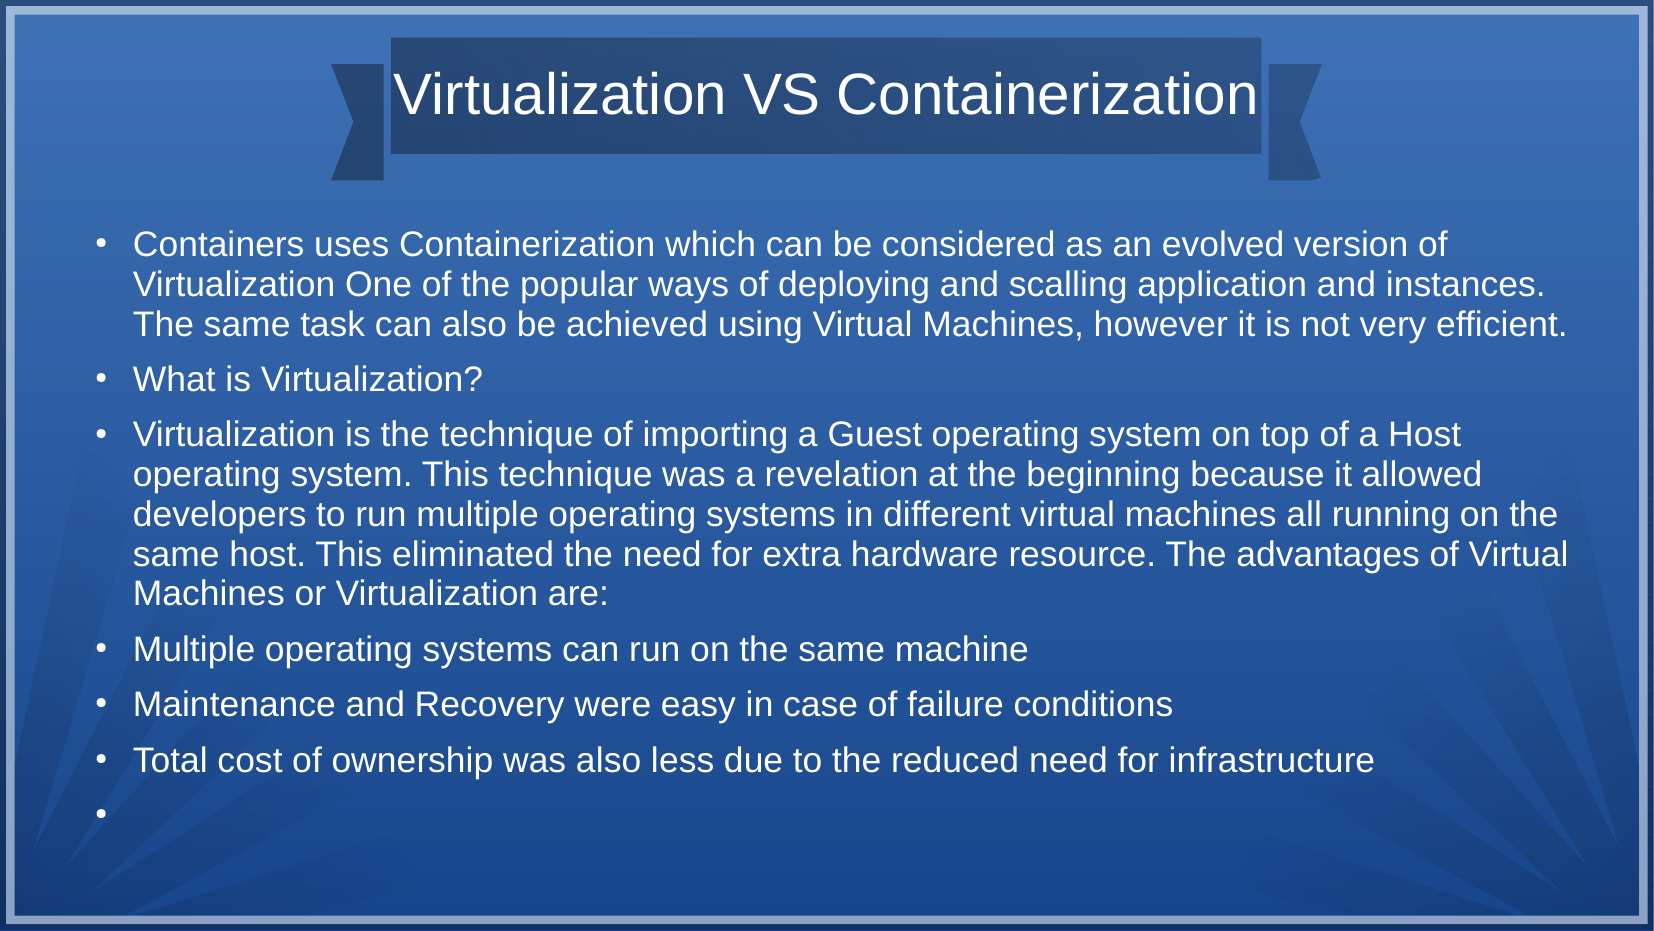

# Virtualization VS Containerization
Containers uses Containerization which can be considered as an evolved version of Virtualization One of the popular ways of deploying and scalling application and instances. The same task can also be achieved using Virtual Machines, however it is not very efficient.
What is Virtualization?
Virtualization is the technique of importing a Guest operating system on top of a Host operating system. This technique was a revelation at the beginning because it allowed developers to run multiple operating systems in different virtual machines all running on the same host. This eliminated the need for extra hardware resource. The advantages of Virtual Machines or Virtualization are:
Multiple operating systems can run on the same machine
Maintenance and Recovery were easy in case of failure conditions
Total cost of ownership was also less due to the reduced need for infrastructure